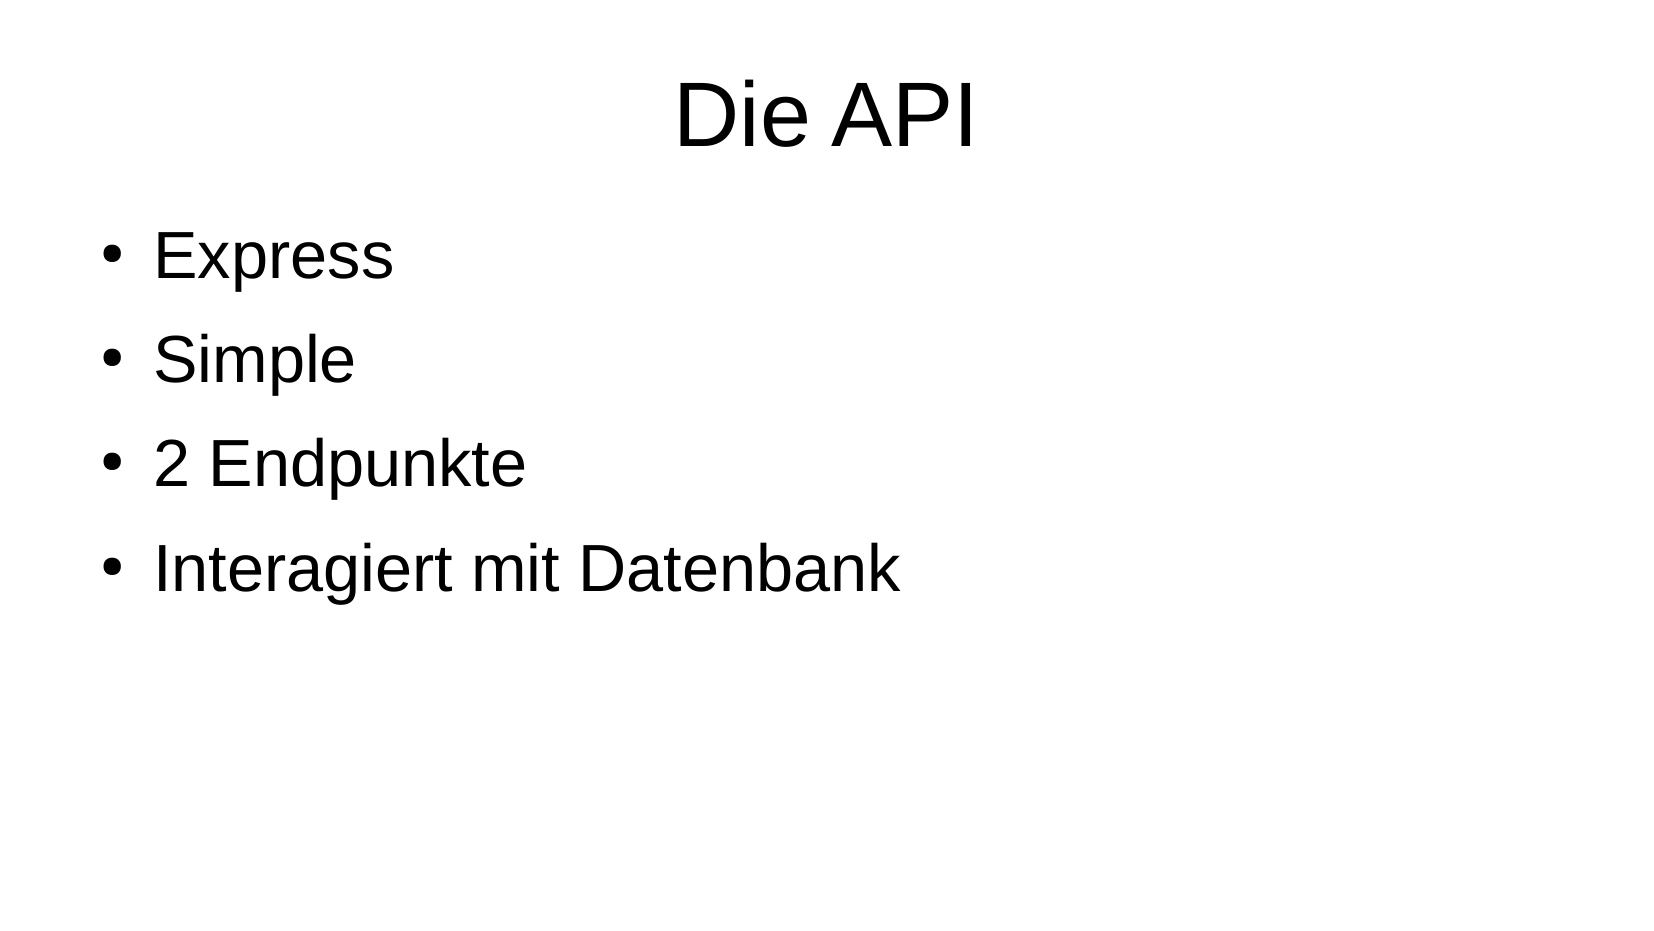

# Die API
Express
Simple
2 Endpunkte
Interagiert mit Datenbank